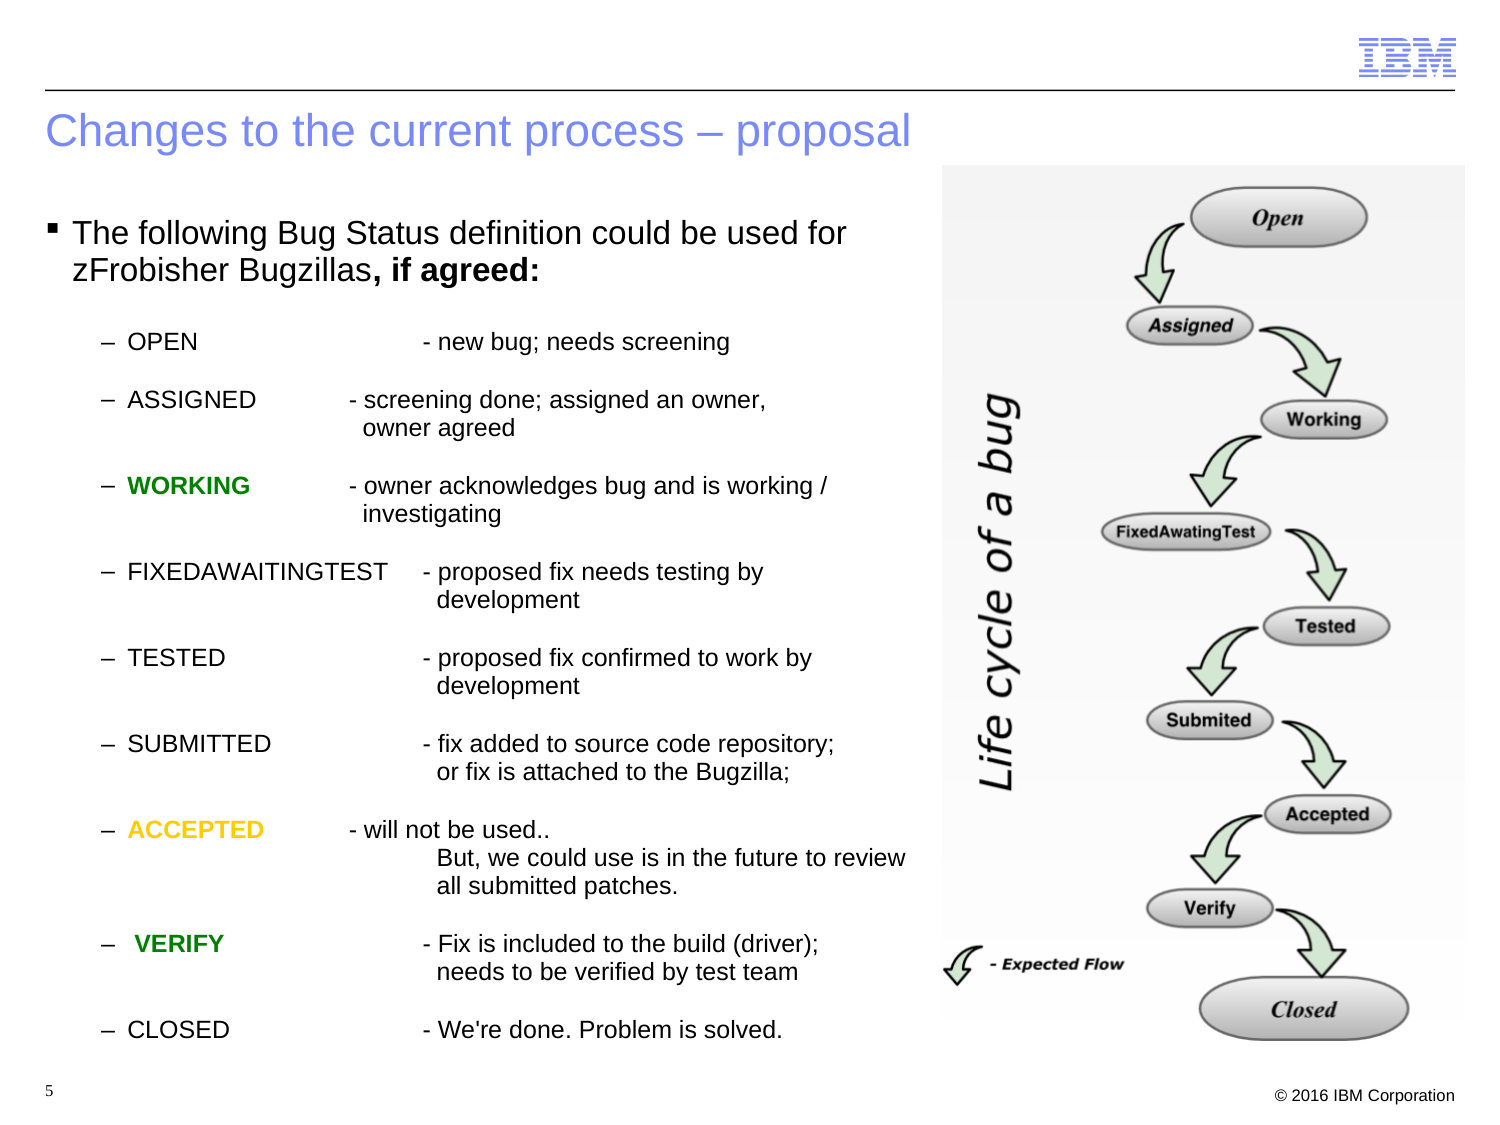

# Changes to the current process – proposal
The following Bug Status definition could be used for zFrobisher Bugzillas, if agreed:
OPEN 			- new bug; needs screening
ASSIGNED 		- screening done; assigned an owner, 					 owner agreed
WORKING 		- owner acknowledges bug and is working / 				 investigating
FIXEDAWAITINGTEST 	- proposed fix needs testing by 						 development
TESTED 			- proposed fix confirmed to work by 					 development
SUBMITTED 		- fix added to source code repository;
				 or fix is attached to the Bugzilla;
ACCEPTED 		- will not be used..
				 But, we could use is in the future to review
				 all submitted patches.
 VERIFY 			- Fix is included to the build (driver);
				 needs to be verified by test team
CLOSED 			- We're done. Problem is solved.
5